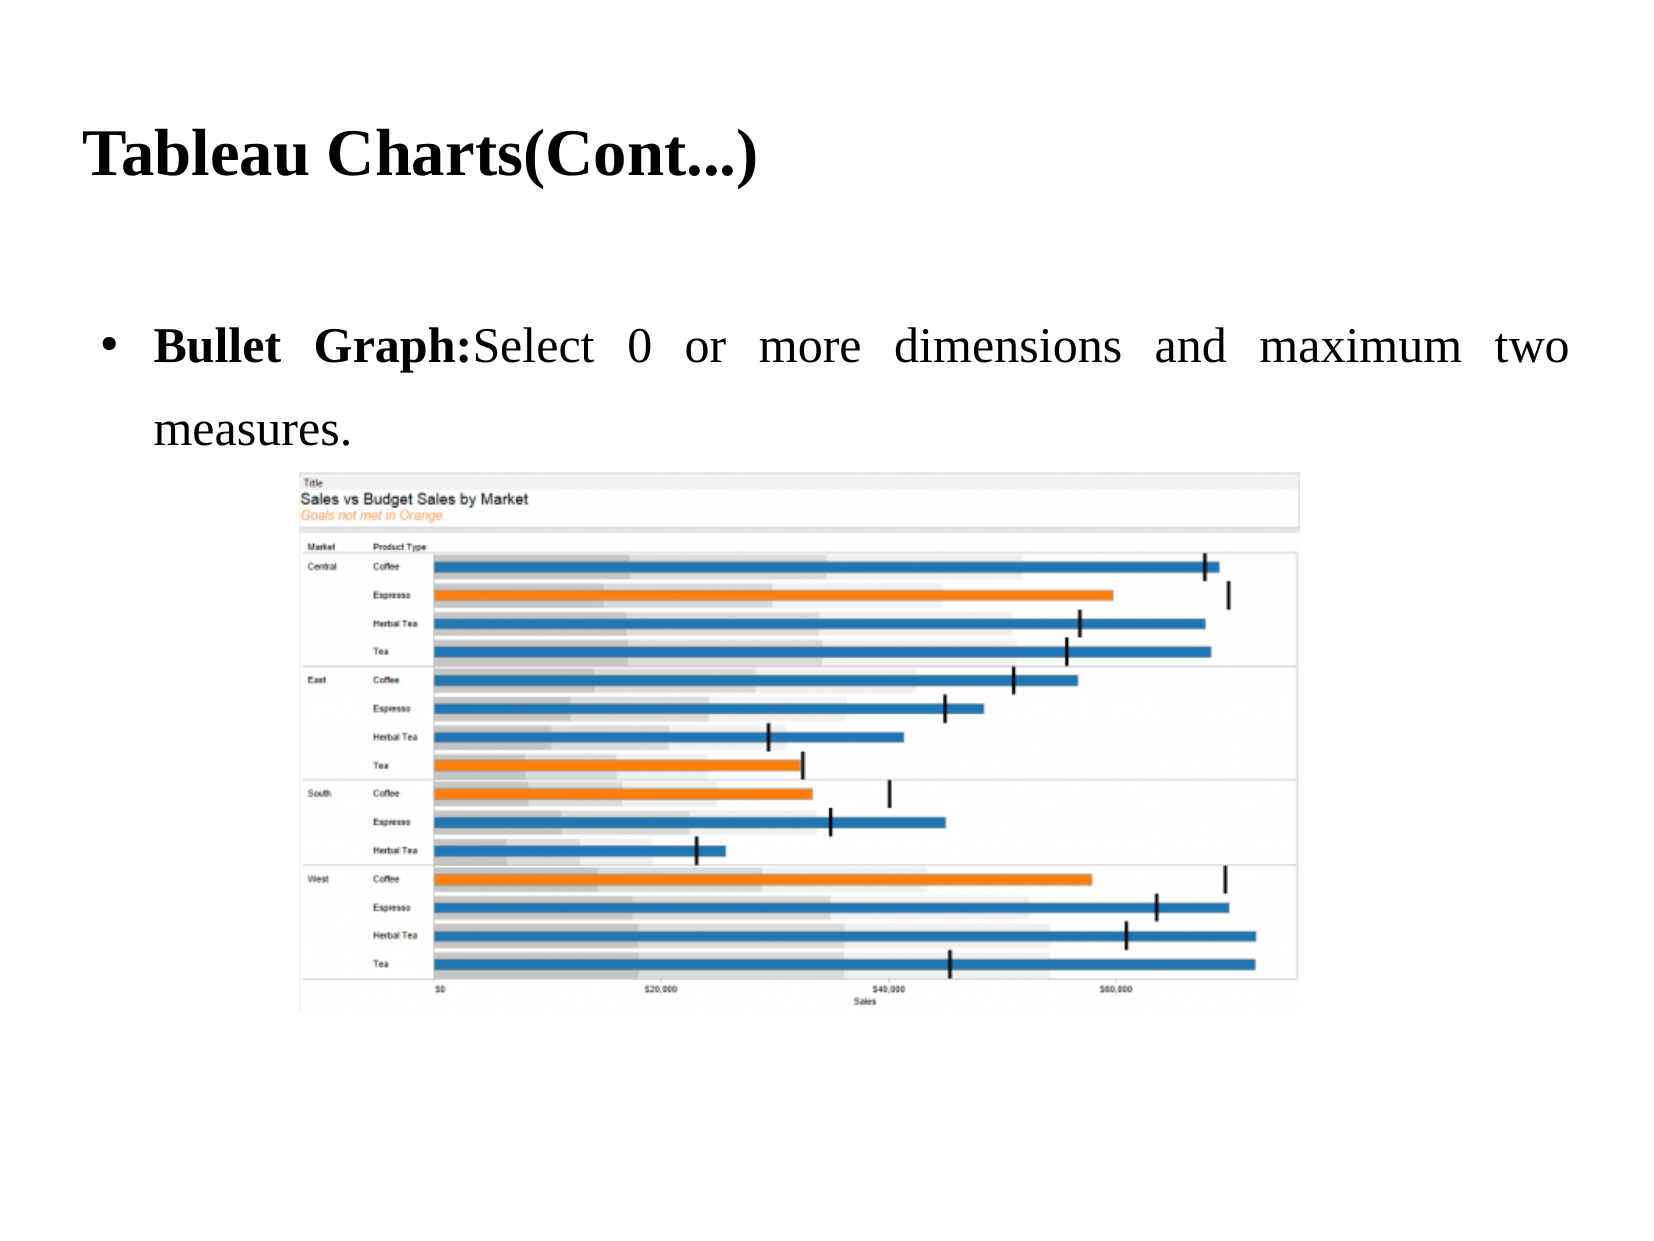

# Tableau Charts(Cont...)
Bullet Graph:Select 0 or more dimensions and maximum two measures.